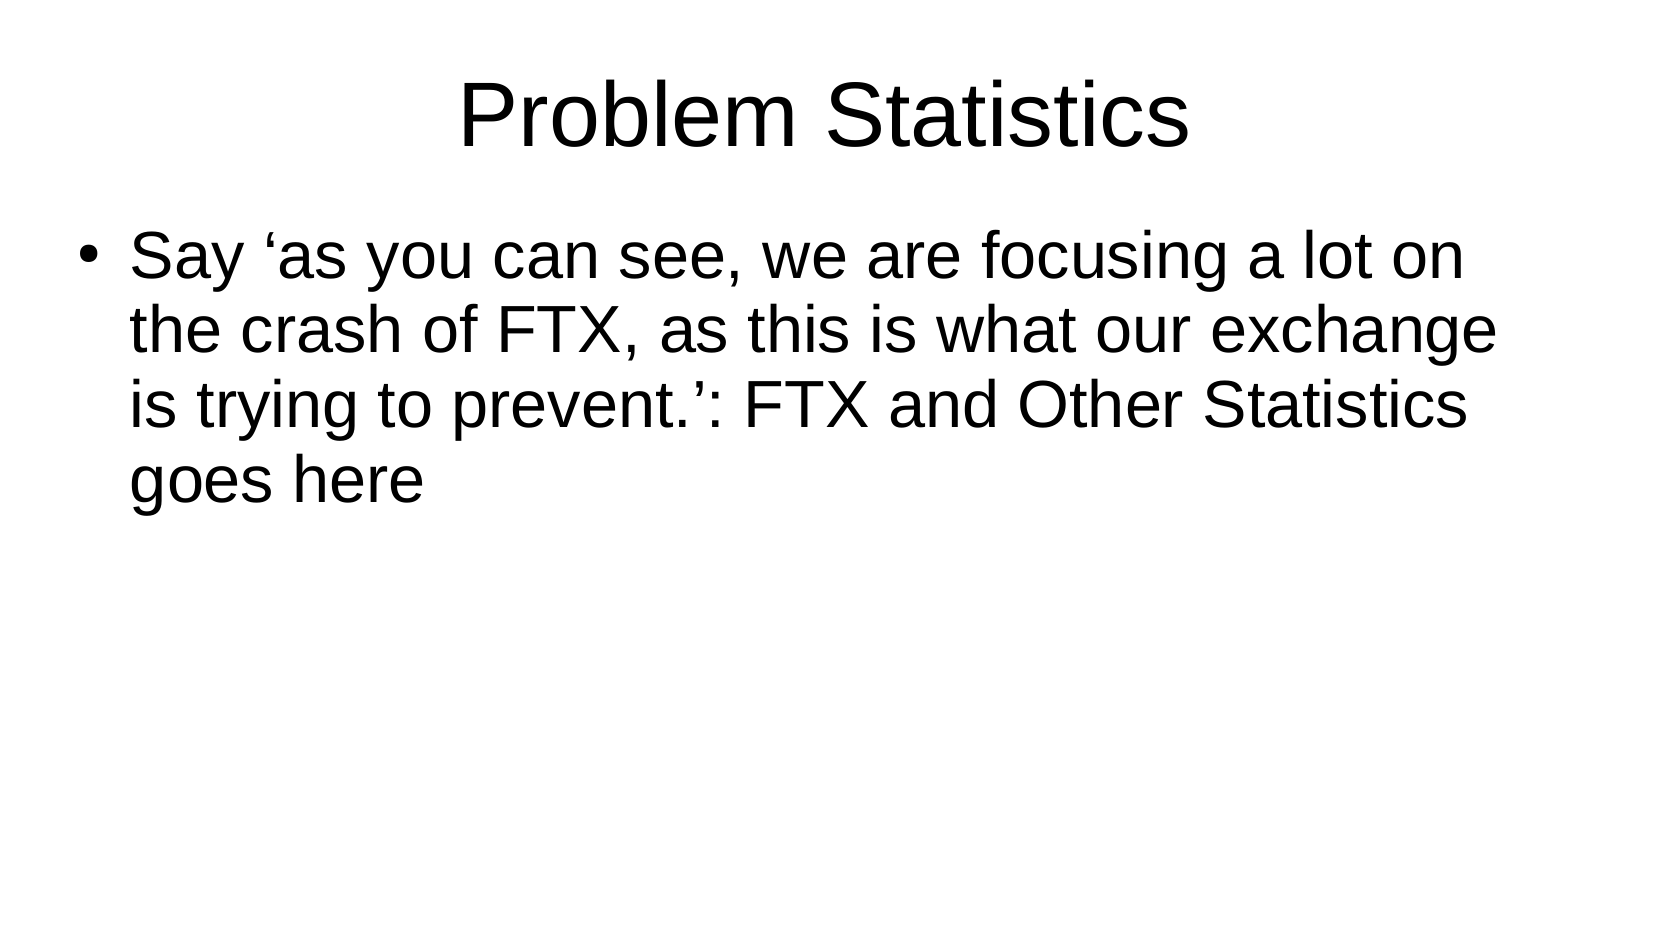

# Problem Statistics
Say ‘as you can see, we are focusing a lot on the crash of FTX, as this is what our exchange is trying to prevent.’: FTX and Other Statistics goes here